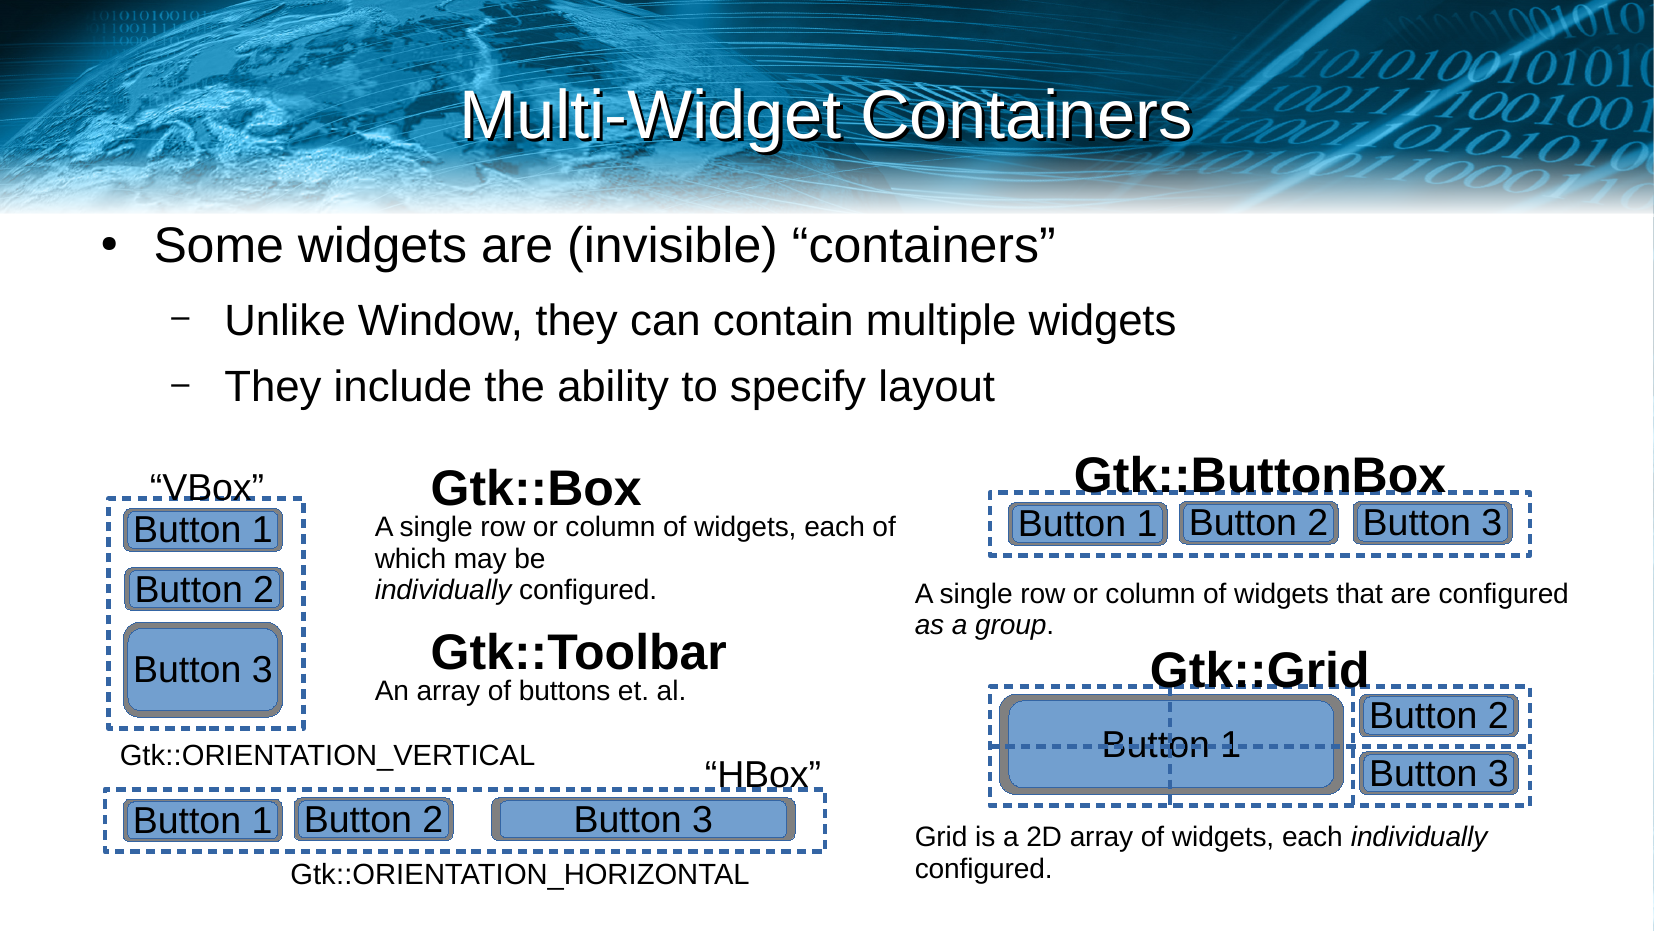

# Multi-Widget Containers
Some widgets are (invisible) “containers”
Unlike Window, they can contain multiple widgets
They include the ability to specify layout
Gtk::ButtonBox
Gtk::Box
“VBox”
Button 2
Button 3
Button 1
Button 1
Button 2
Button 3
A single row or column of widgets, each of which may be
individually configured.
A single row or column of widgets that are configured as a group.
Gtk::Toolbar
Gtk::Grid
An array of buttons et. al.
Button 1
Button 2
Button 3
Gtk::ORIENTATION_VERTICAL
“HBox”
Button 2
Button 3
Button 1
Grid is a 2D array of widgets, each individually configured.
Gtk::ORIENTATION_HORIZONTAL